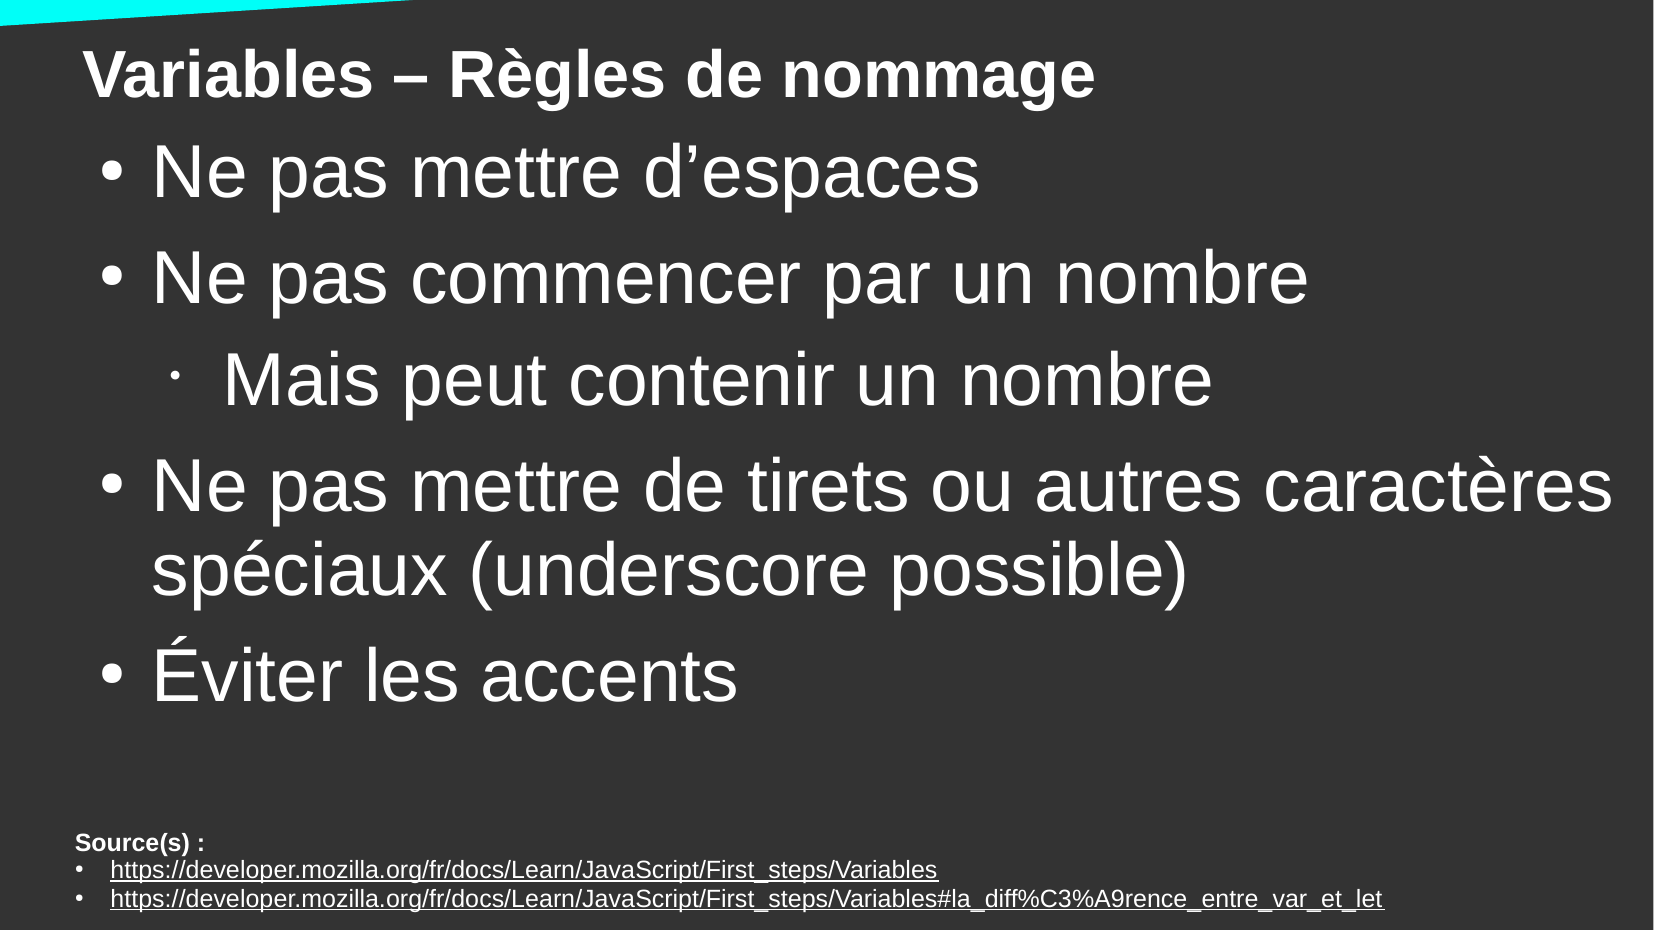

# Variables – Règles de nommage
Ne pas mettre d’espaces
Ne pas commencer par un nombre
Mais peut contenir un nombre
Ne pas mettre de tirets ou autres caractères spéciaux (underscore possible)
Éviter les accents
Source(s) :
https://developer.mozilla.org/fr/docs/Learn/JavaScript/First_steps/Variables
https://developer.mozilla.org/fr/docs/Learn/JavaScript/First_steps/Variables#la_diff%C3%A9rence_entre_var_et_let